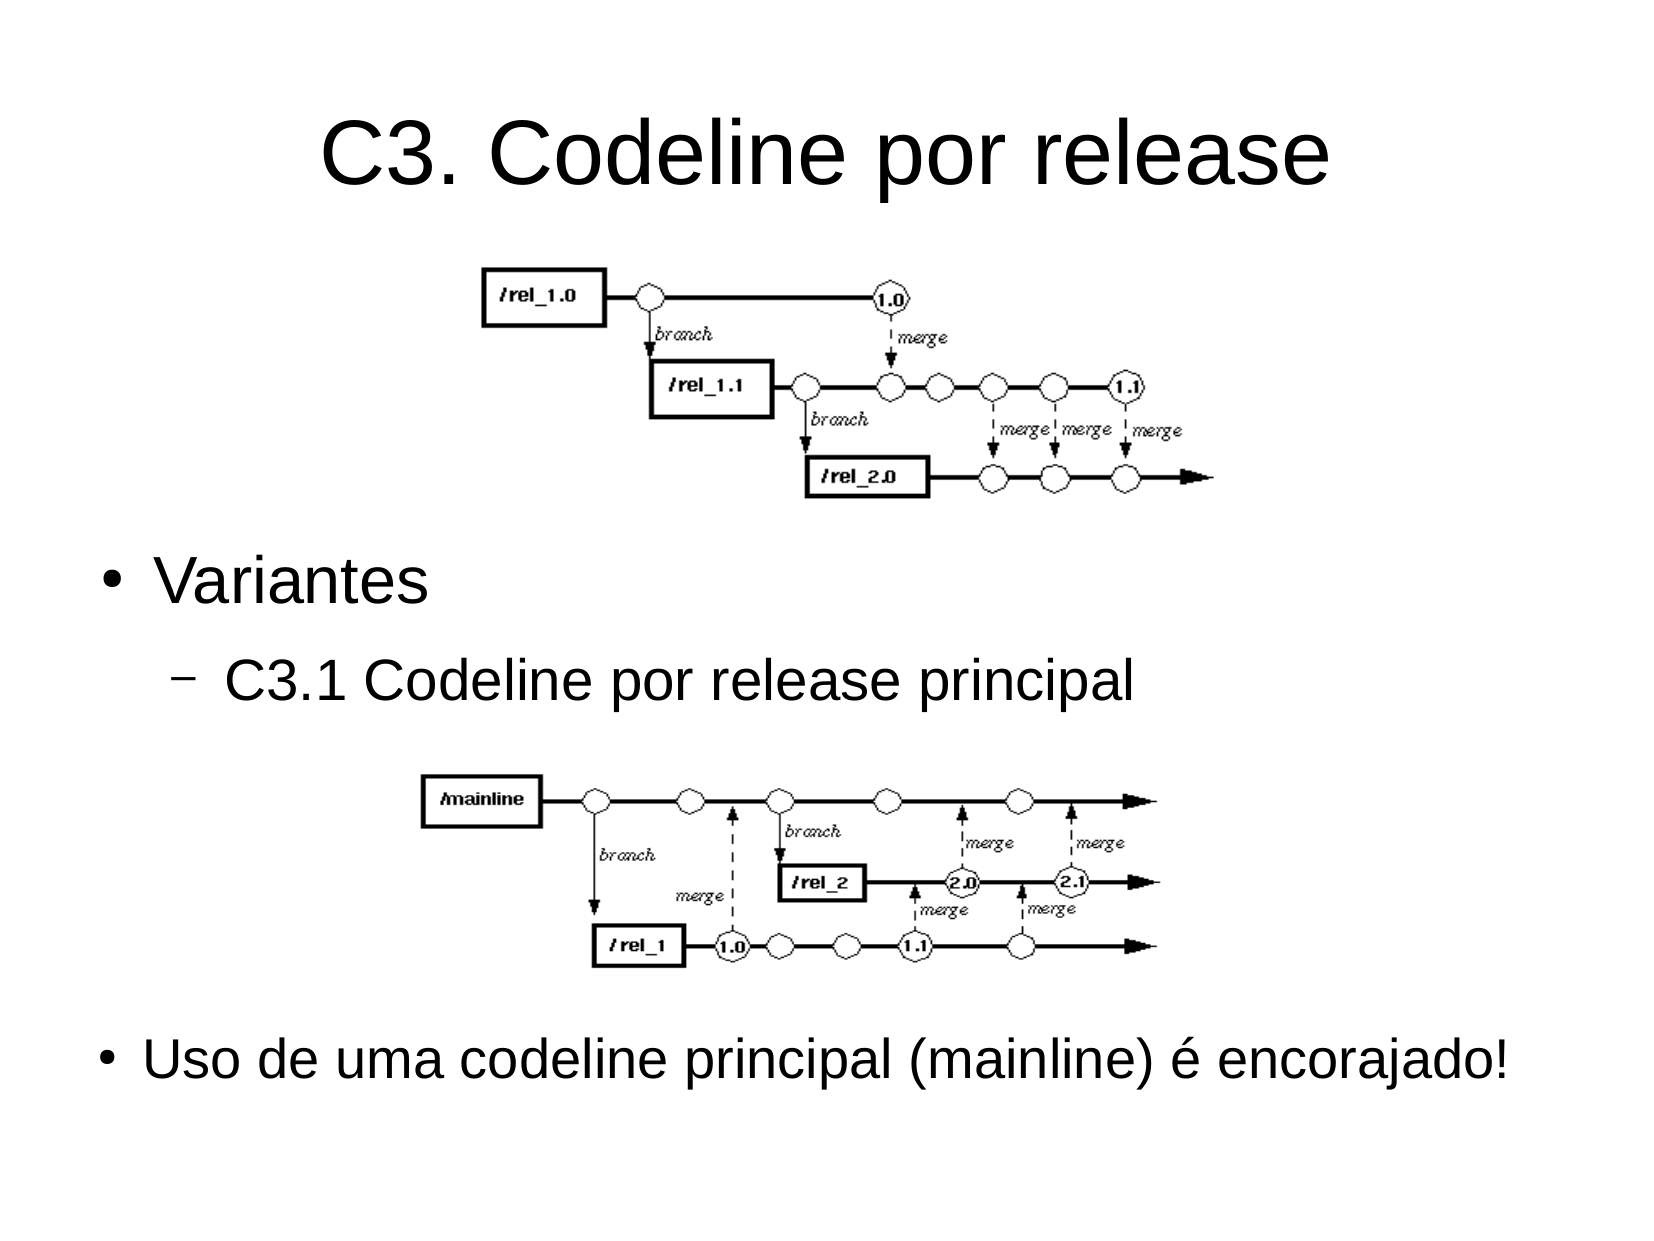

# C3. Codeline por release
Variantes
C3.1 Codeline por release principal
Uso de uma codeline principal (mainline) é encorajado!